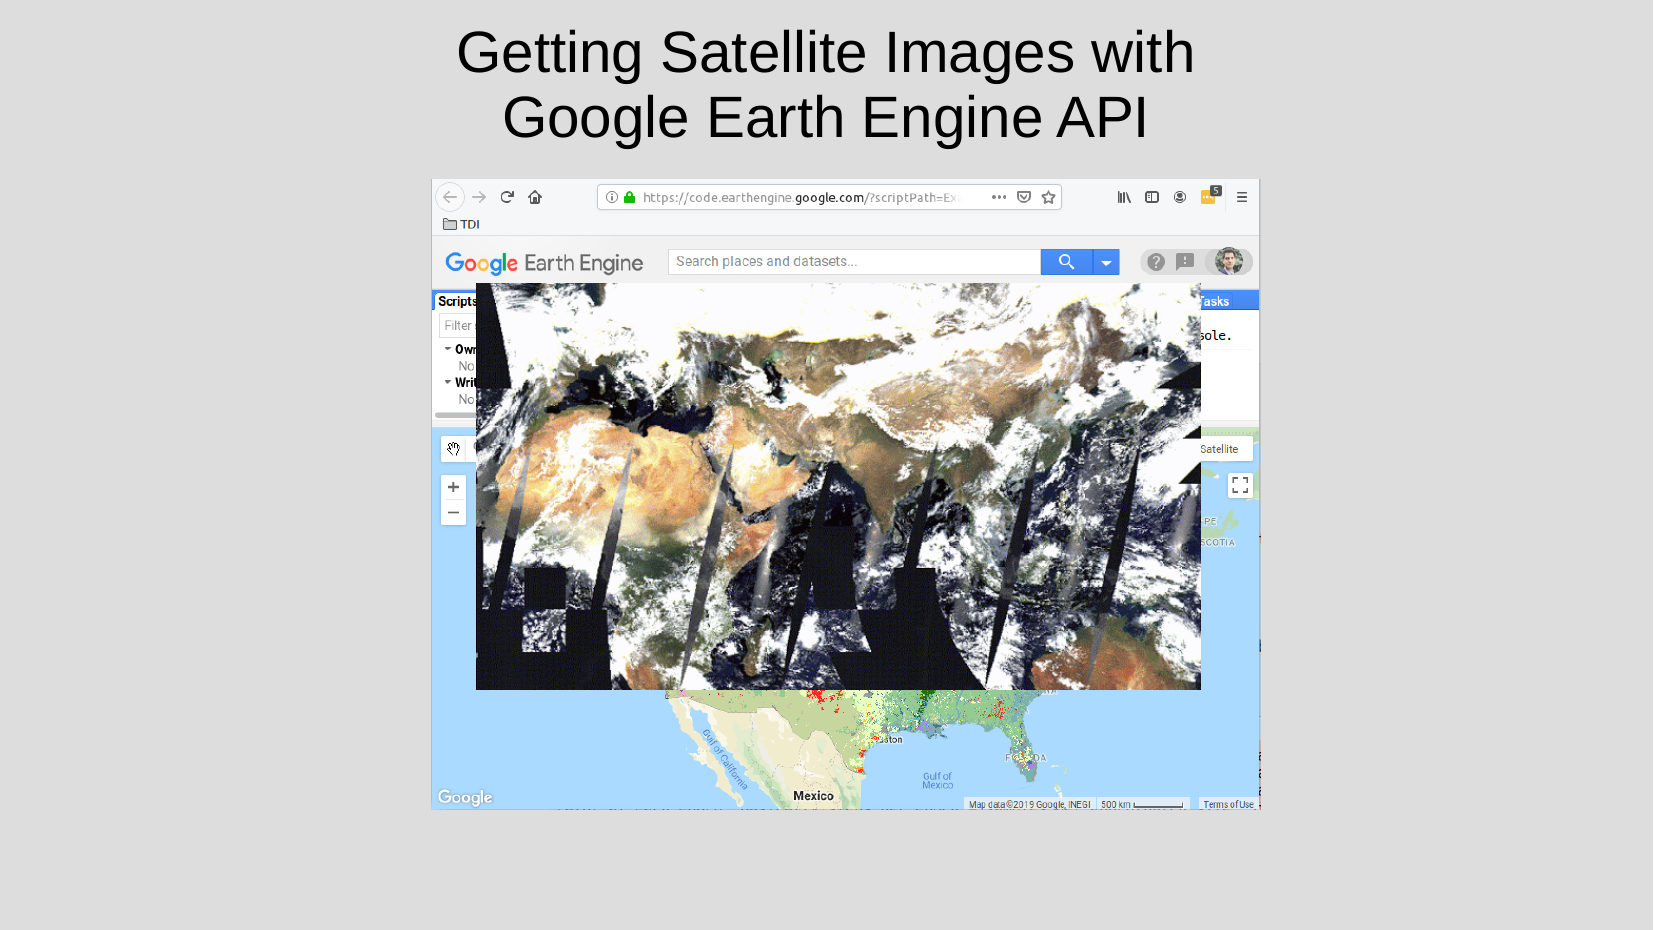

# Getting Satellite Images with Google Earth Engine API